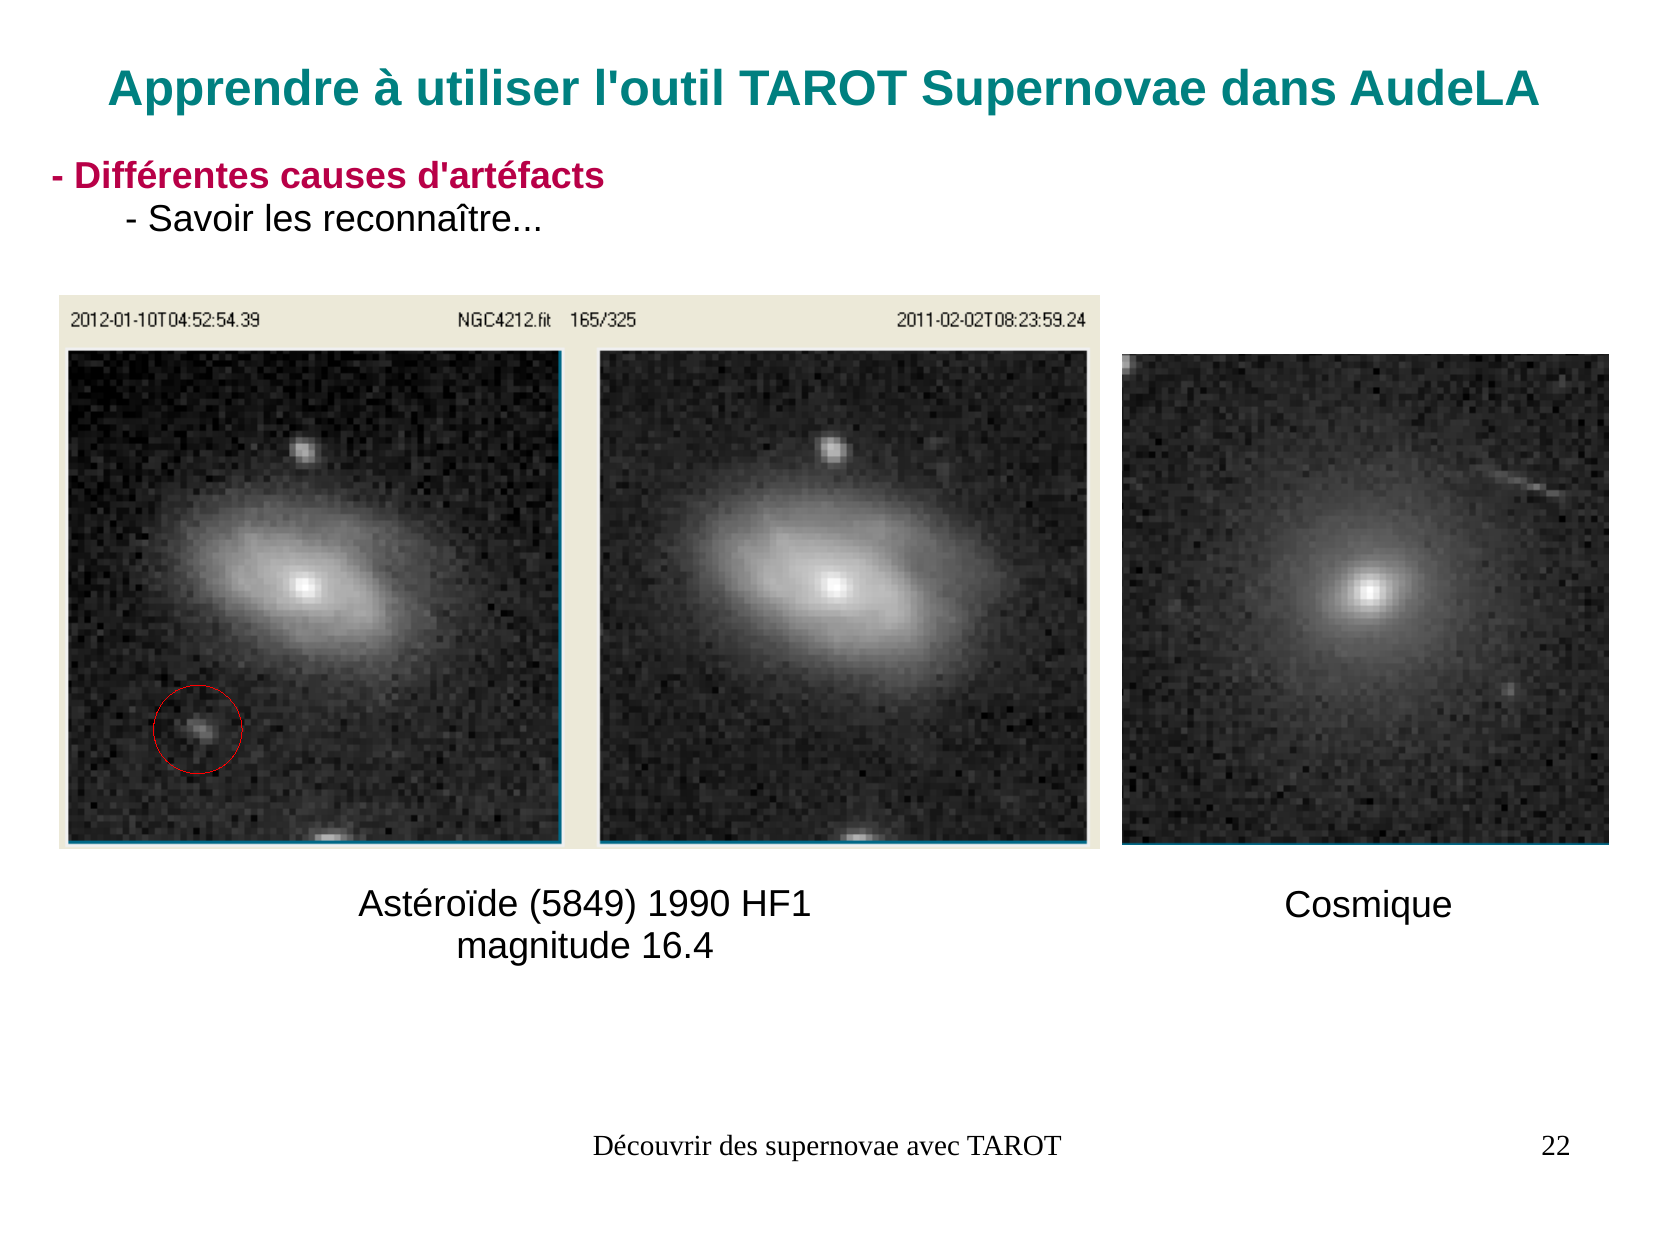

Apprendre à utiliser l'outil TAROT Supernovae dans AudeLA
- Différentes causes d'artéfacts
	- Savoir les reconnaître...
Astéroïde (5849) 1990 HF1
magnitude 16.4
Cosmique
Découvrir des supernovae avec TAROT
22